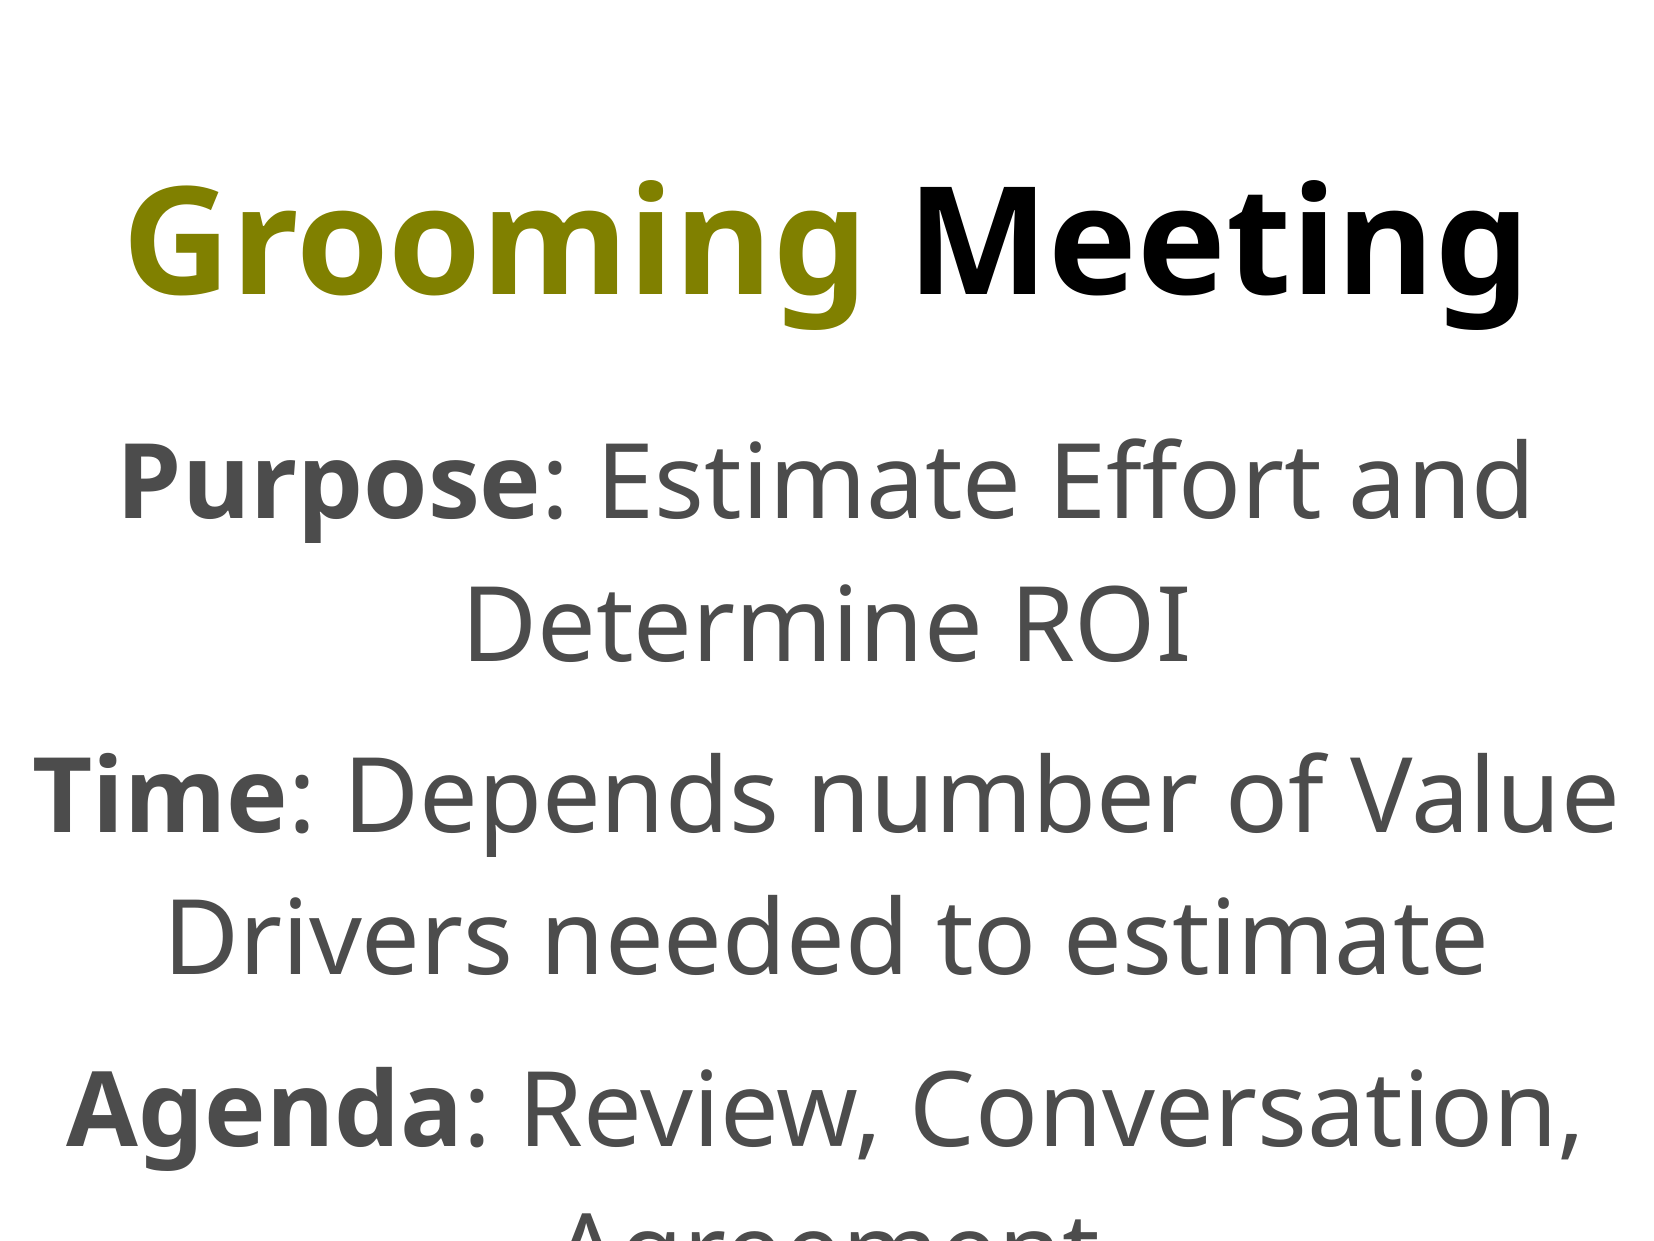

# Grooming Meeting
Purpose: Estimate Effort and Determine ROI
Time: Depends number of Value Drivers needed to estimate
Agenda: Review, Conversation, Agreement